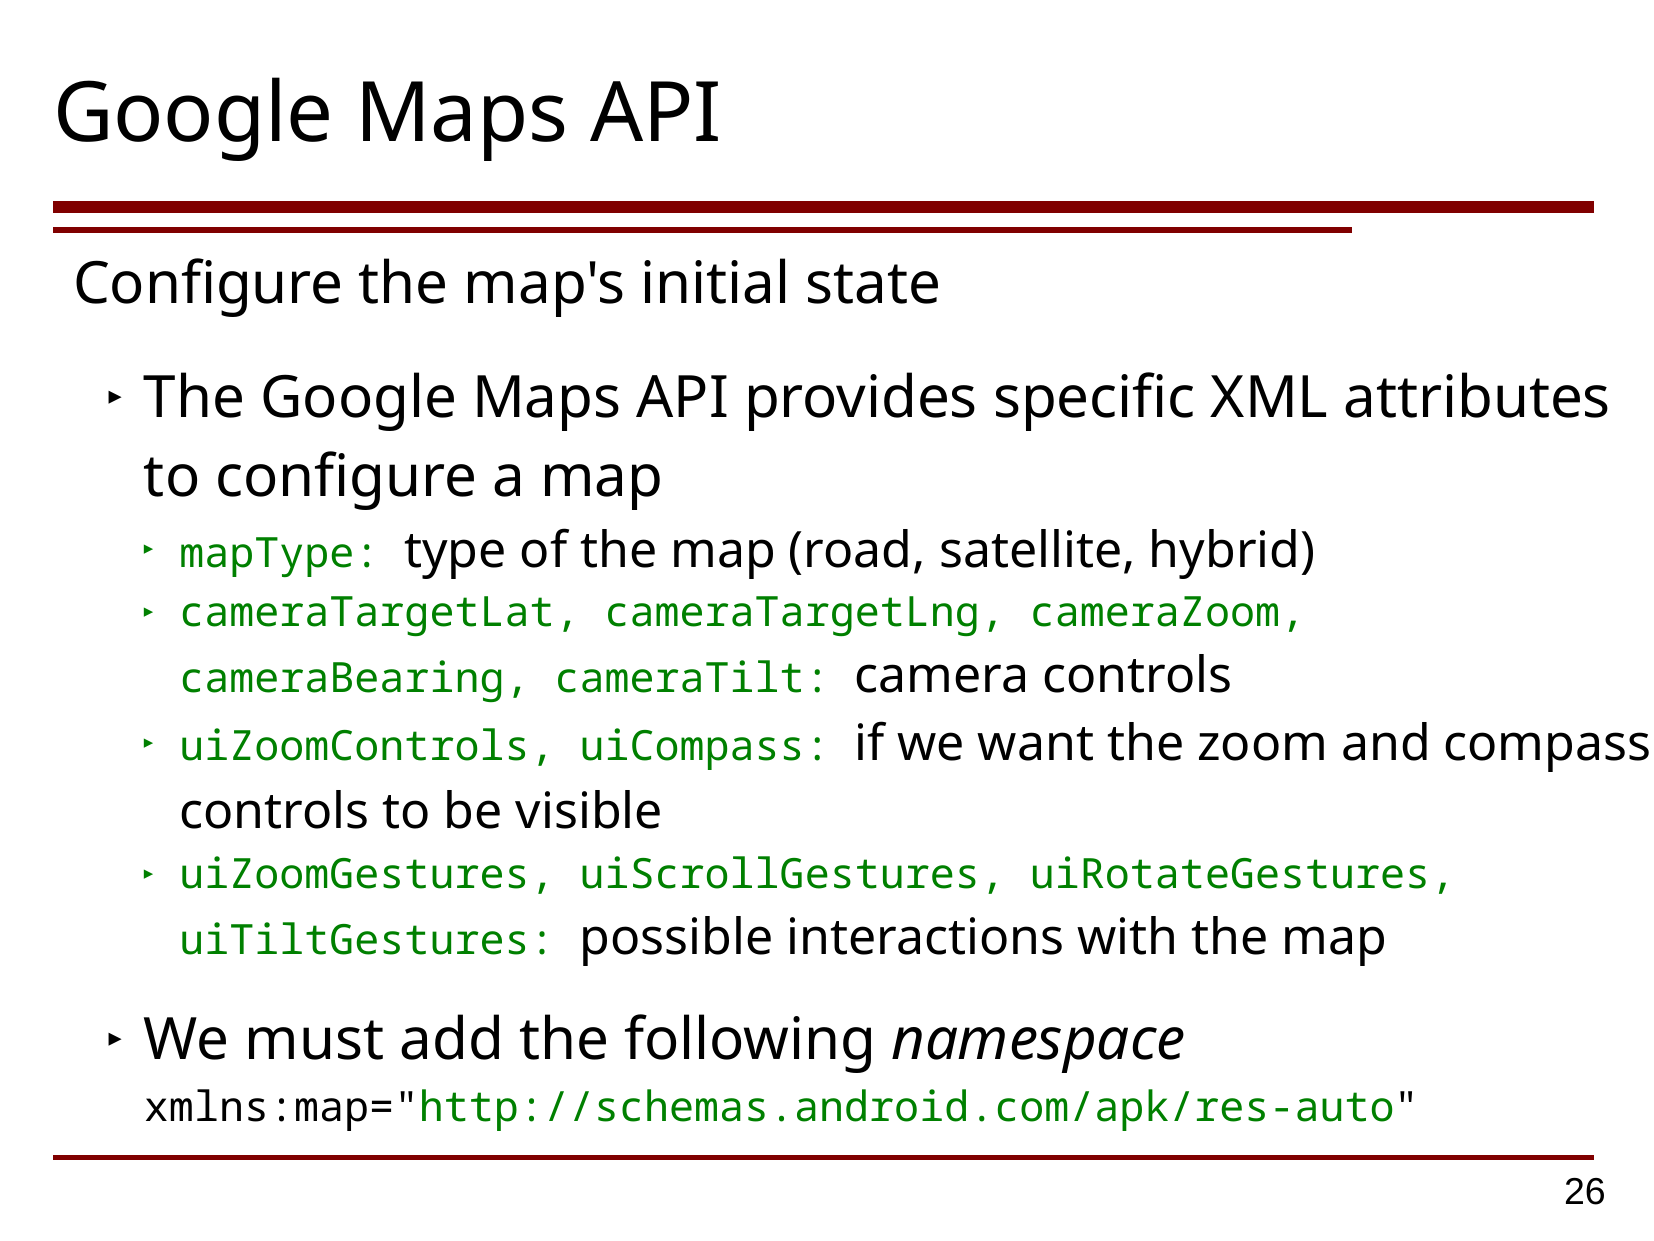

# Google Maps API
Configure the map's initial state
The Google Maps API provides specific XML attributes
to configure a map
mapType: type of the map (road, satellite, hybrid)
cameraTargetLat, cameraTargetLng, cameraZoom,
cameraBearing, cameraTilt: camera controls
uiZoomControls, uiCompass: if we want the zoom and compass
controls to be visible
uiZoomGestures, uiScrollGestures, uiRotateGestures,
uiTiltGestures: possible interactions with the map
We must add the following namespace
xmlns:map="http://schemas.android.com/apk/res-auto"